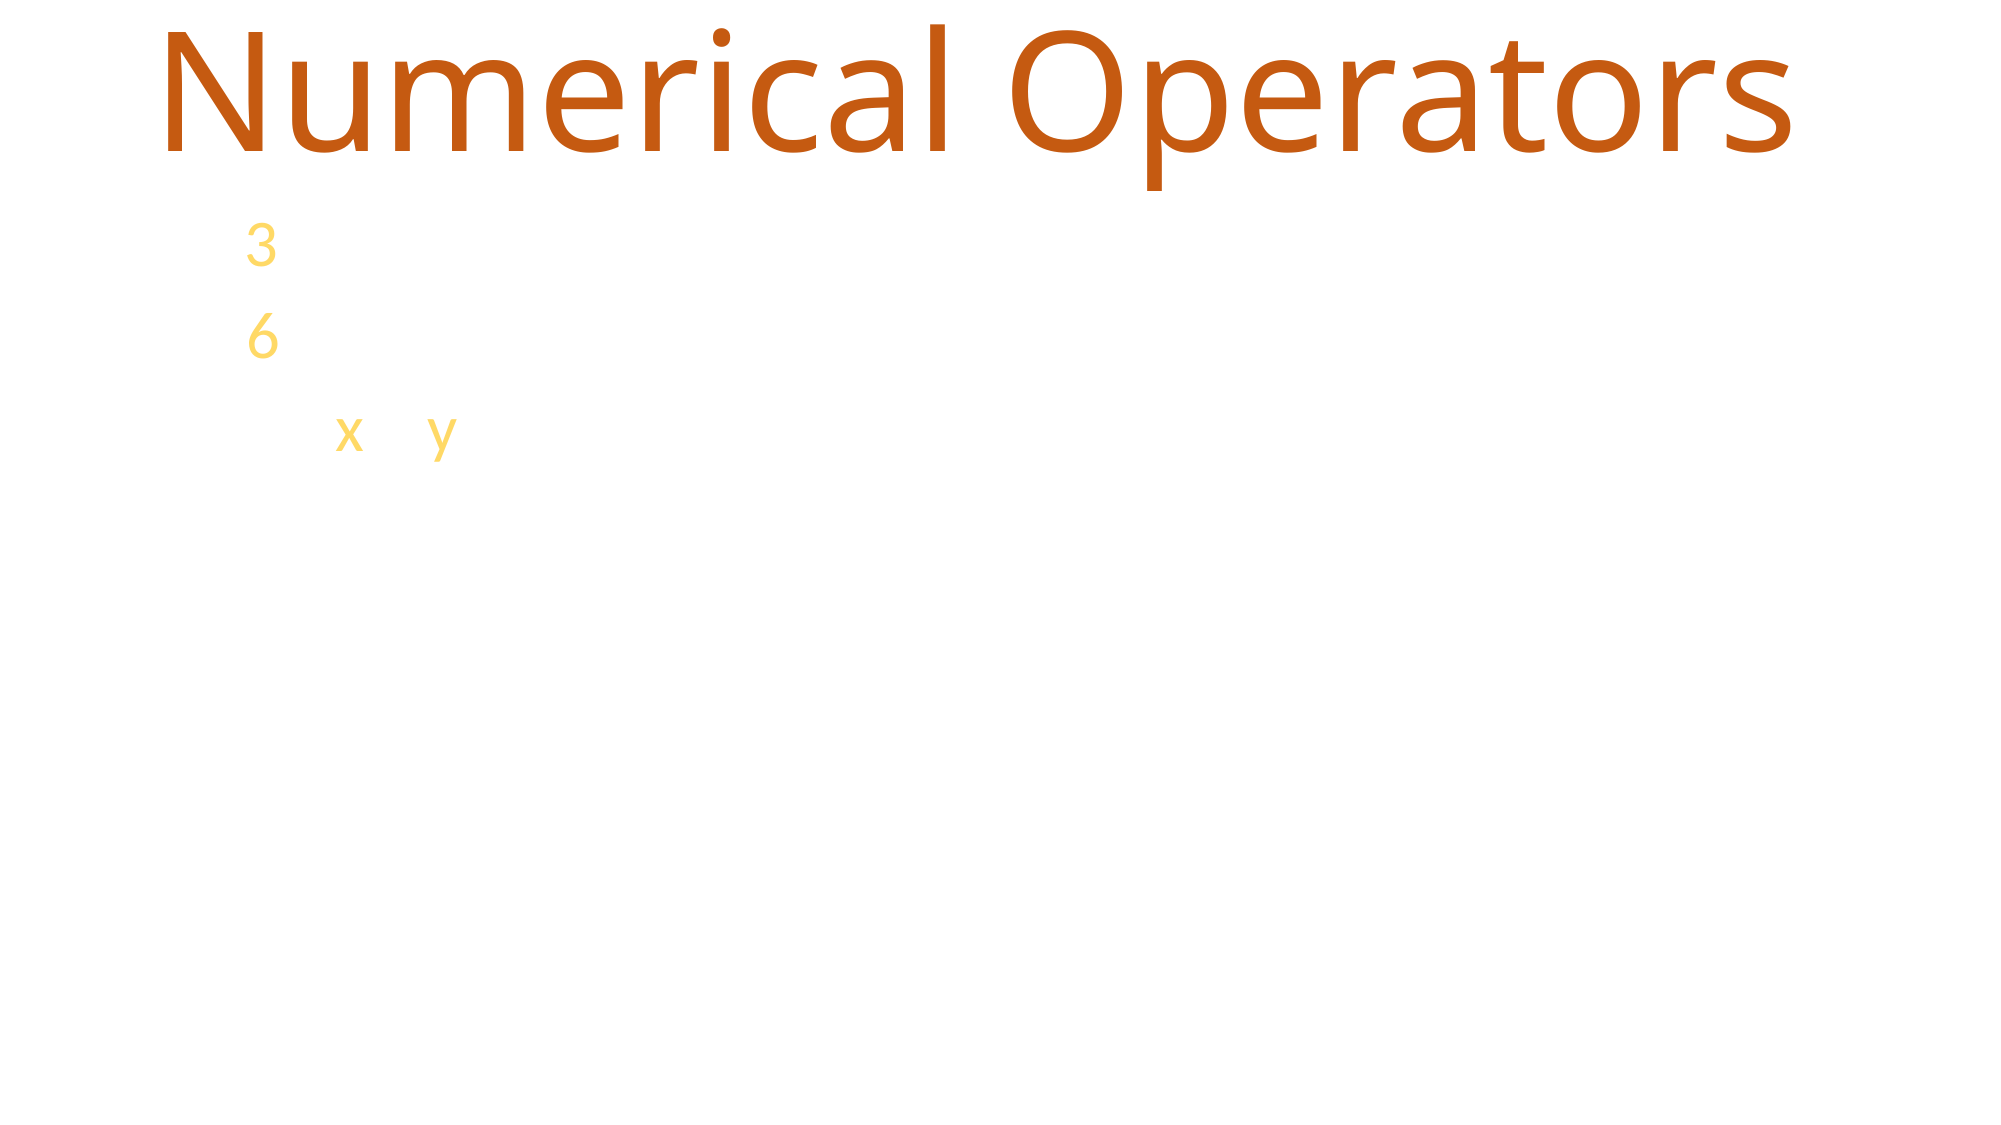

# Numerical Operators
x = 3
y = 6
area = x * y